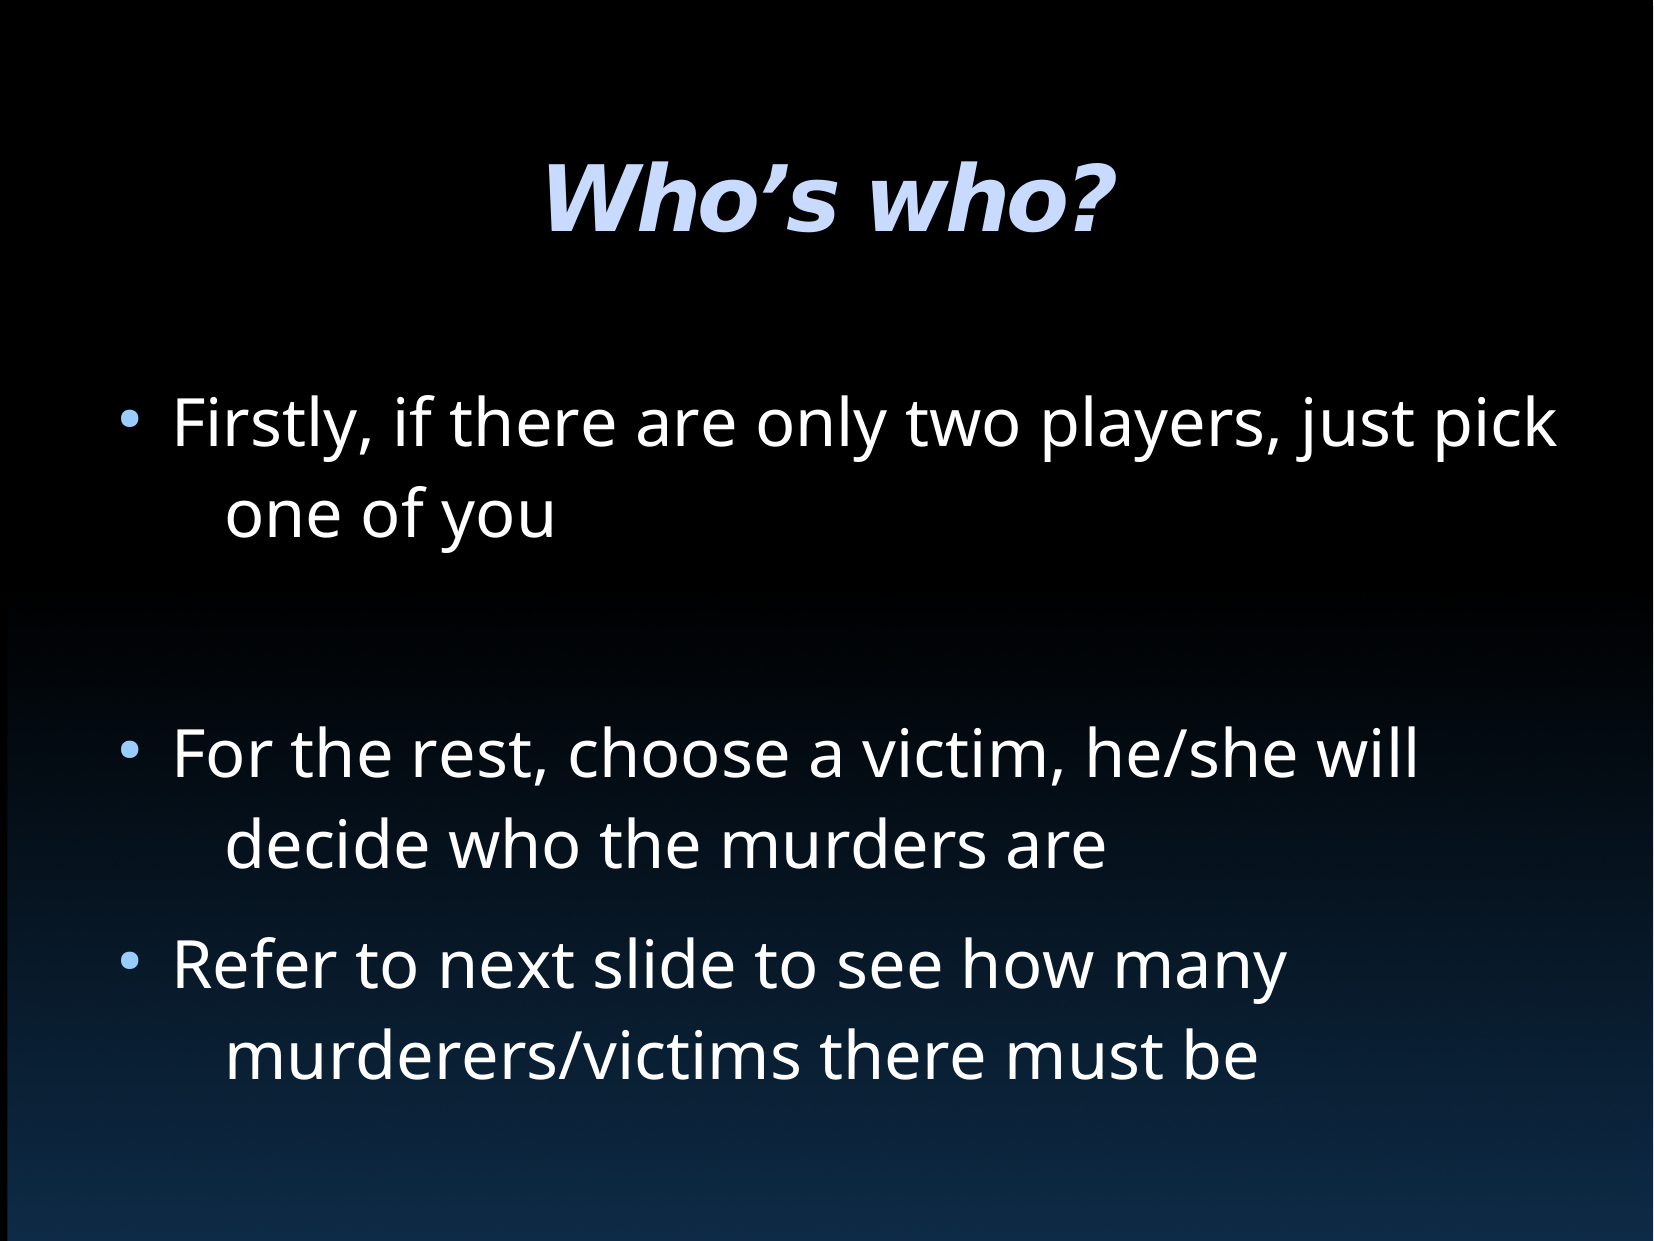

# Who’s who?
Firstly, if there are only two players, just pick one of you
For the rest, choose a victim, he/she will decide who the murders are
Refer to next slide to see how many murderers/victims there must be